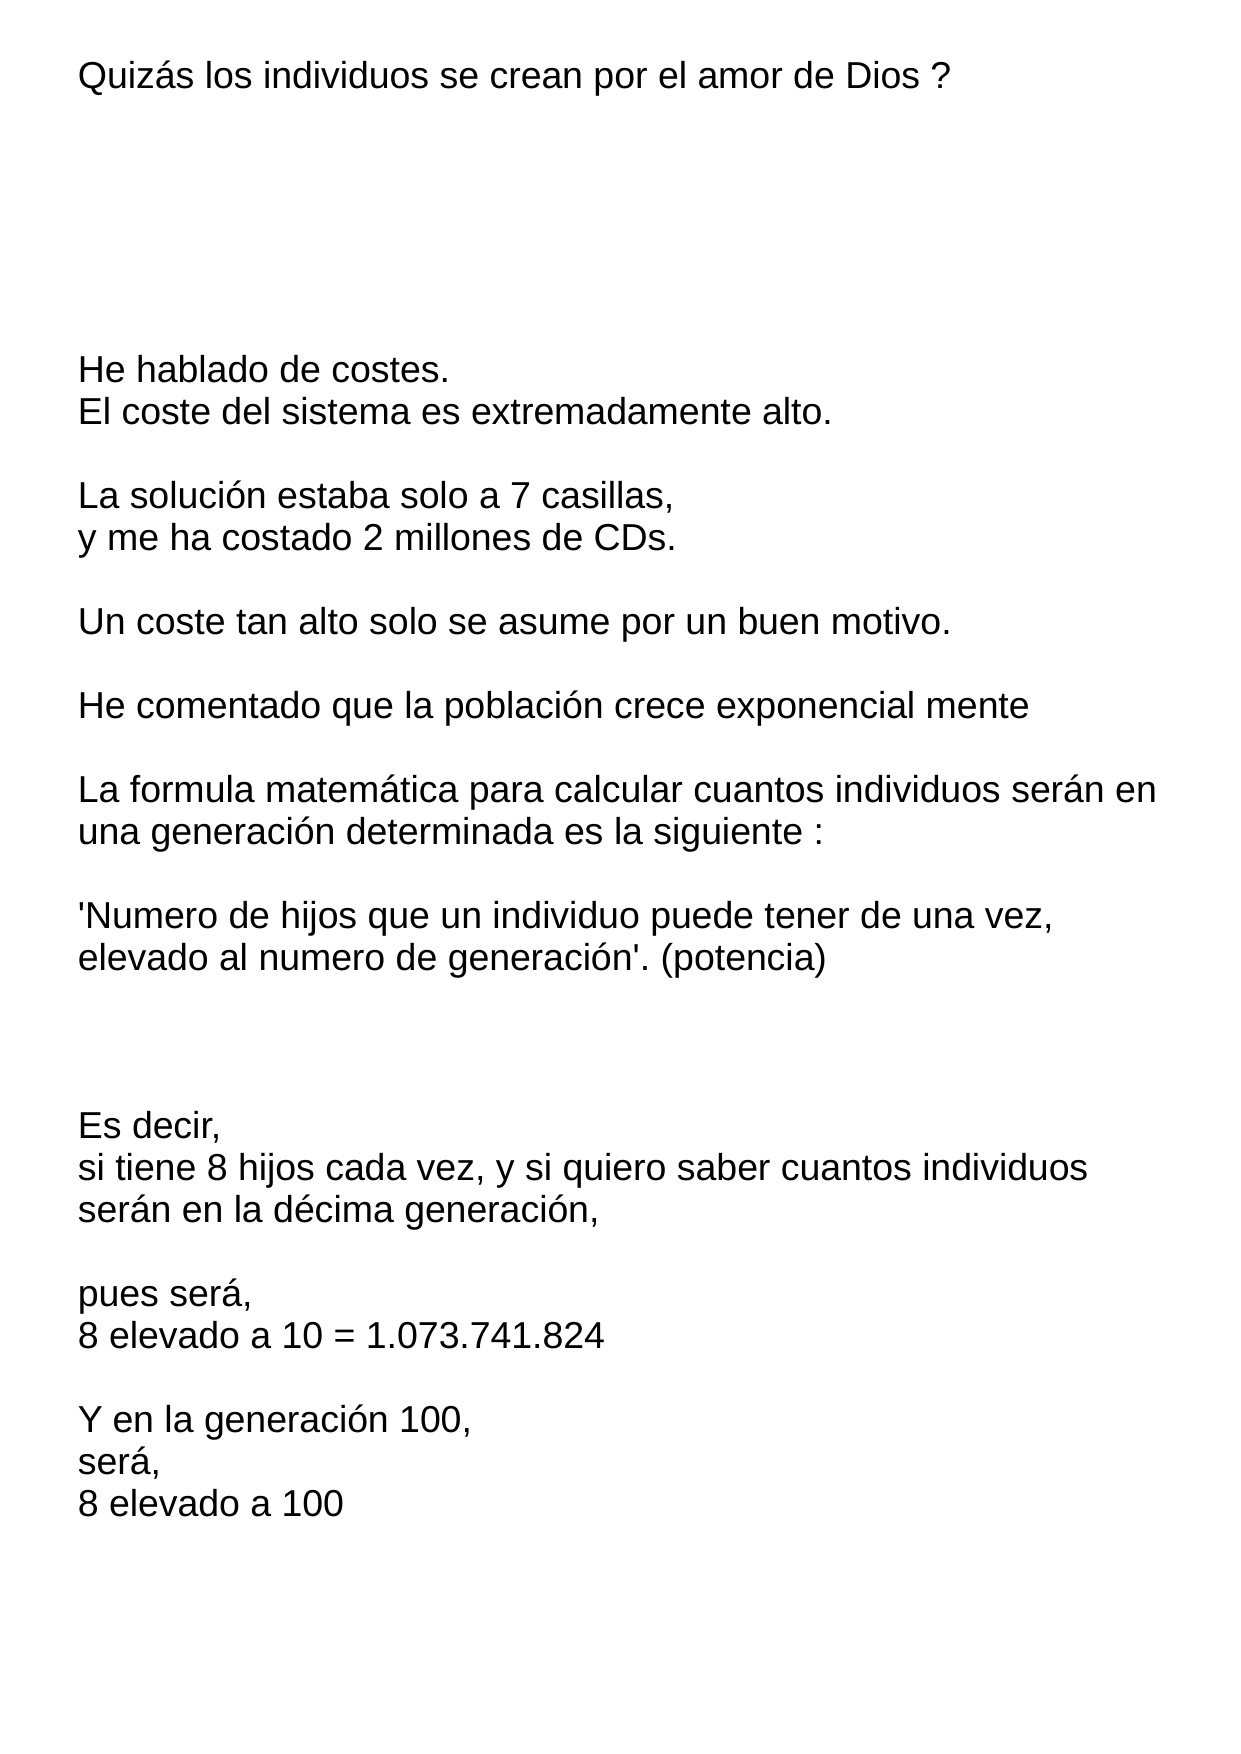

Quizás los individuos se crean por el amor de Dios ?
He hablado de costes.
El coste del sistema es extremadamente alto.
La solución estaba solo a 7 casillas,
y me ha costado 2 millones de CDs.
Un coste tan alto solo se asume por un buen motivo.
He comentado que la población crece exponencial mente
La formula matemática para calcular cuantos individuos serán en una generación determinada es la siguiente :
'Numero de hijos que un individuo puede tener de una vez, elevado al numero de generación'. (potencia)
Es decir,
si tiene 8 hijos cada vez, y si quiero saber cuantos individuos serán en la décima generación,
pues será,
8 elevado a 10 = 1.073.741.824
Y en la generación 100,
será,
8 elevado a 100